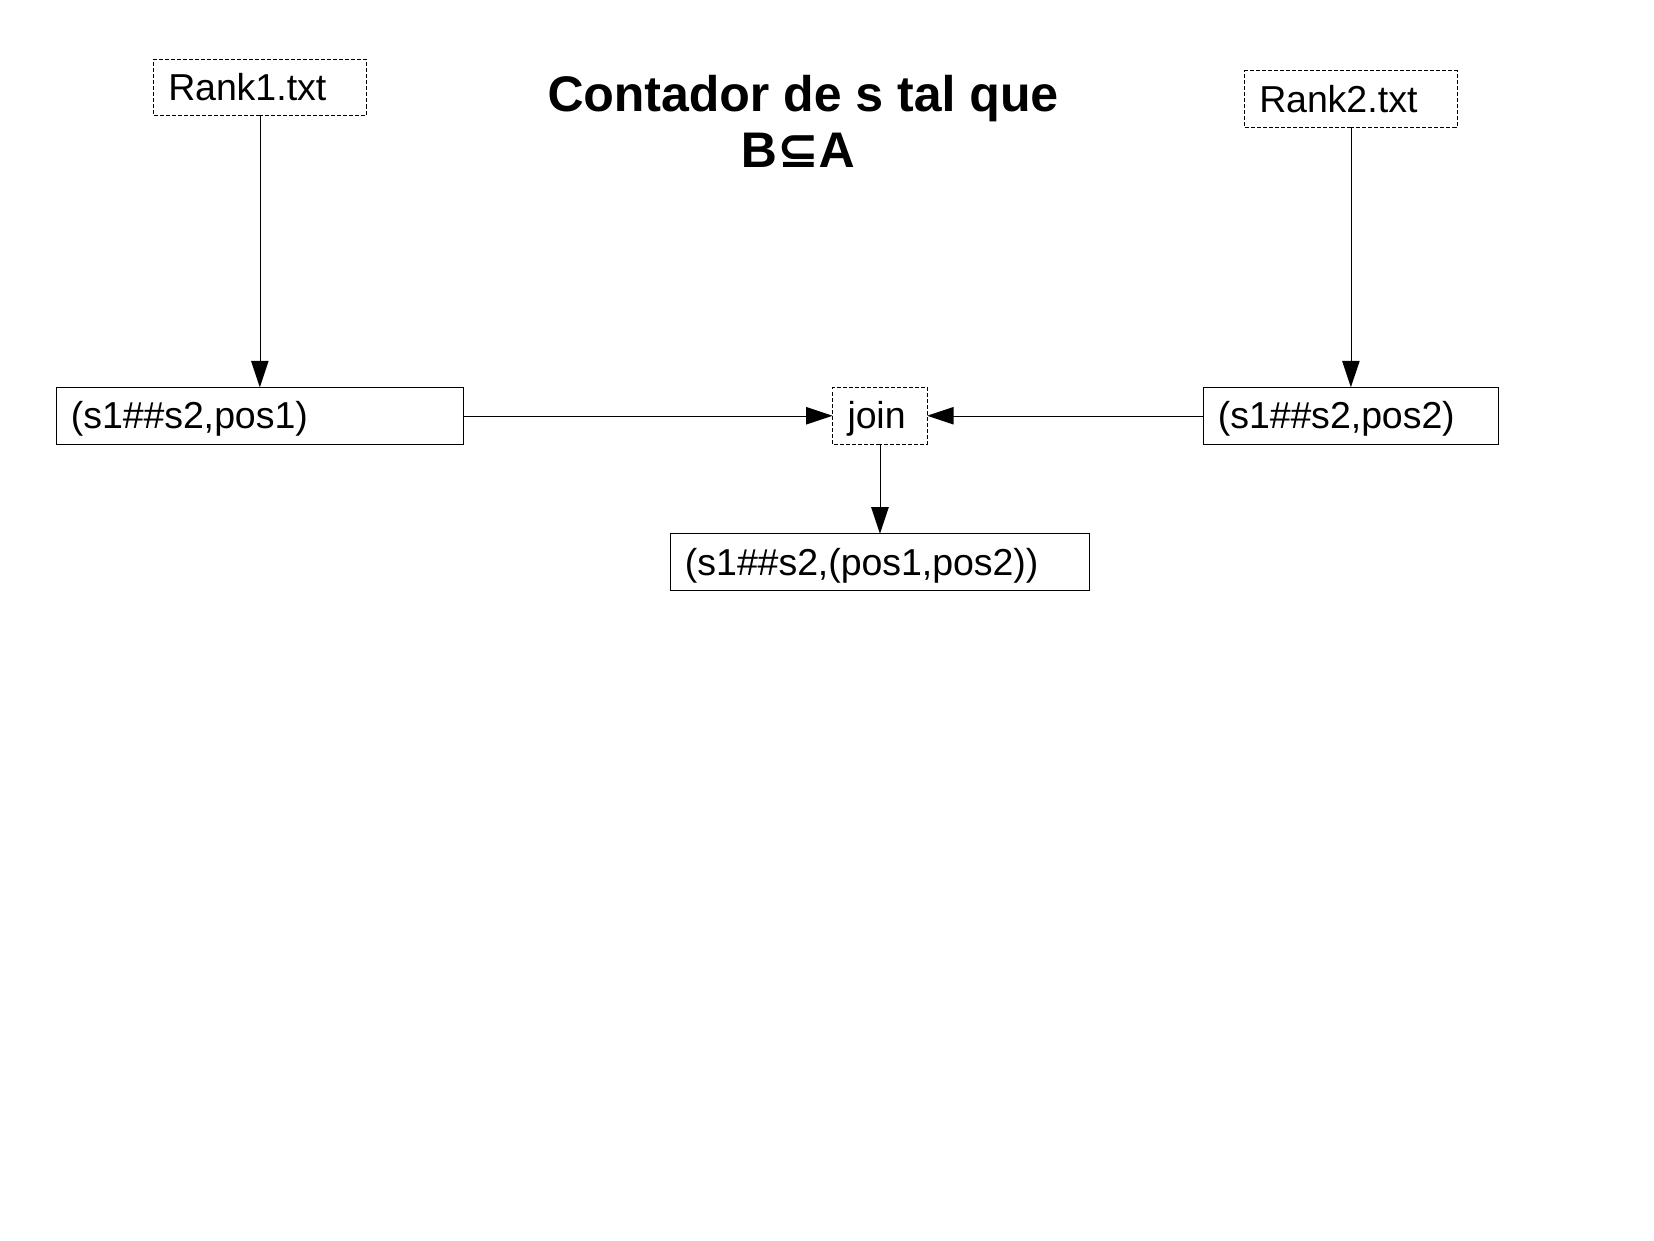

Rank1.txt
Contador de s tal que B⊆A
Rank2.txt
(s1##s2,pos1)
join
(s1##s2,pos2)
(s1##s2,(pos1,pos2))